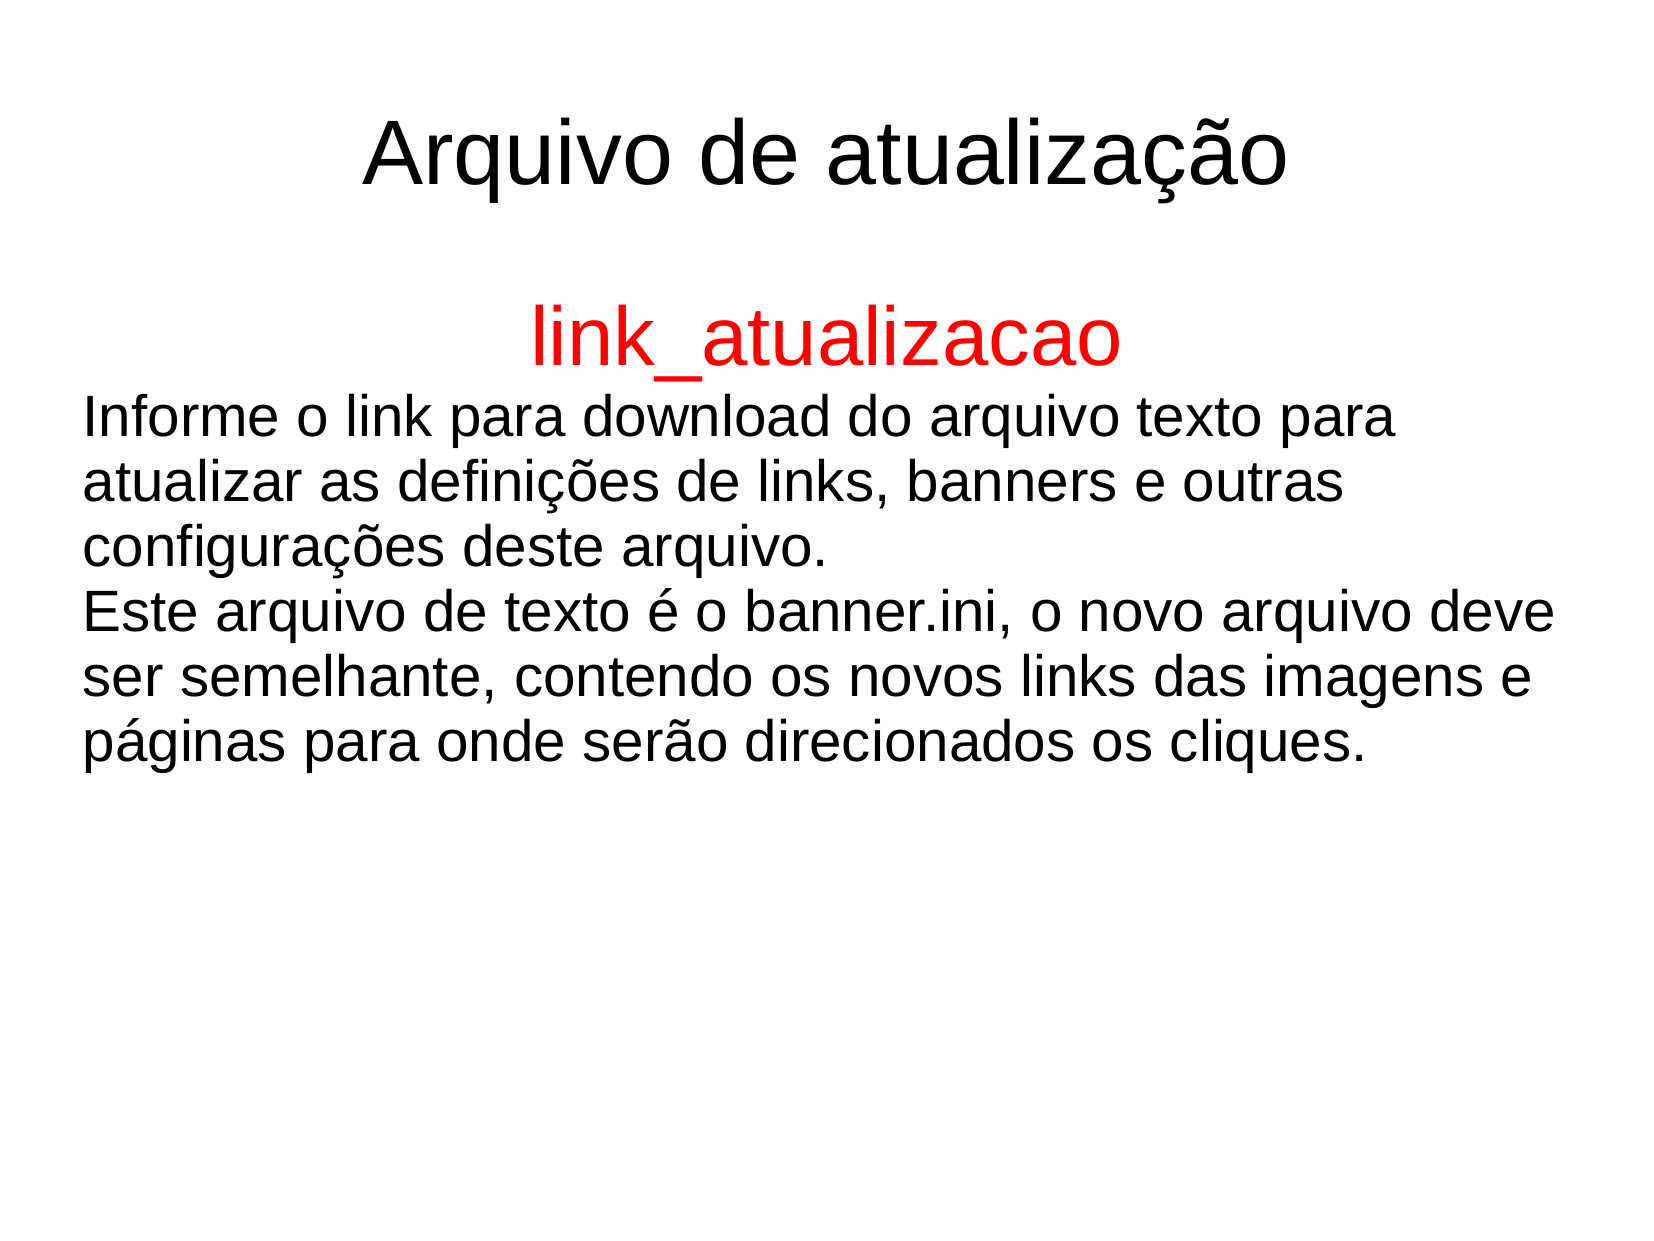

# Arquivo de atualização
link_atualizacao
Informe o link para download do arquivo texto para atualizar as definições de links, banners e outras configurações deste arquivo.
Este arquivo de texto é o banner.ini, o novo arquivo deve ser semelhante, contendo os novos links das imagens e páginas para onde serão direcionados os cliques.